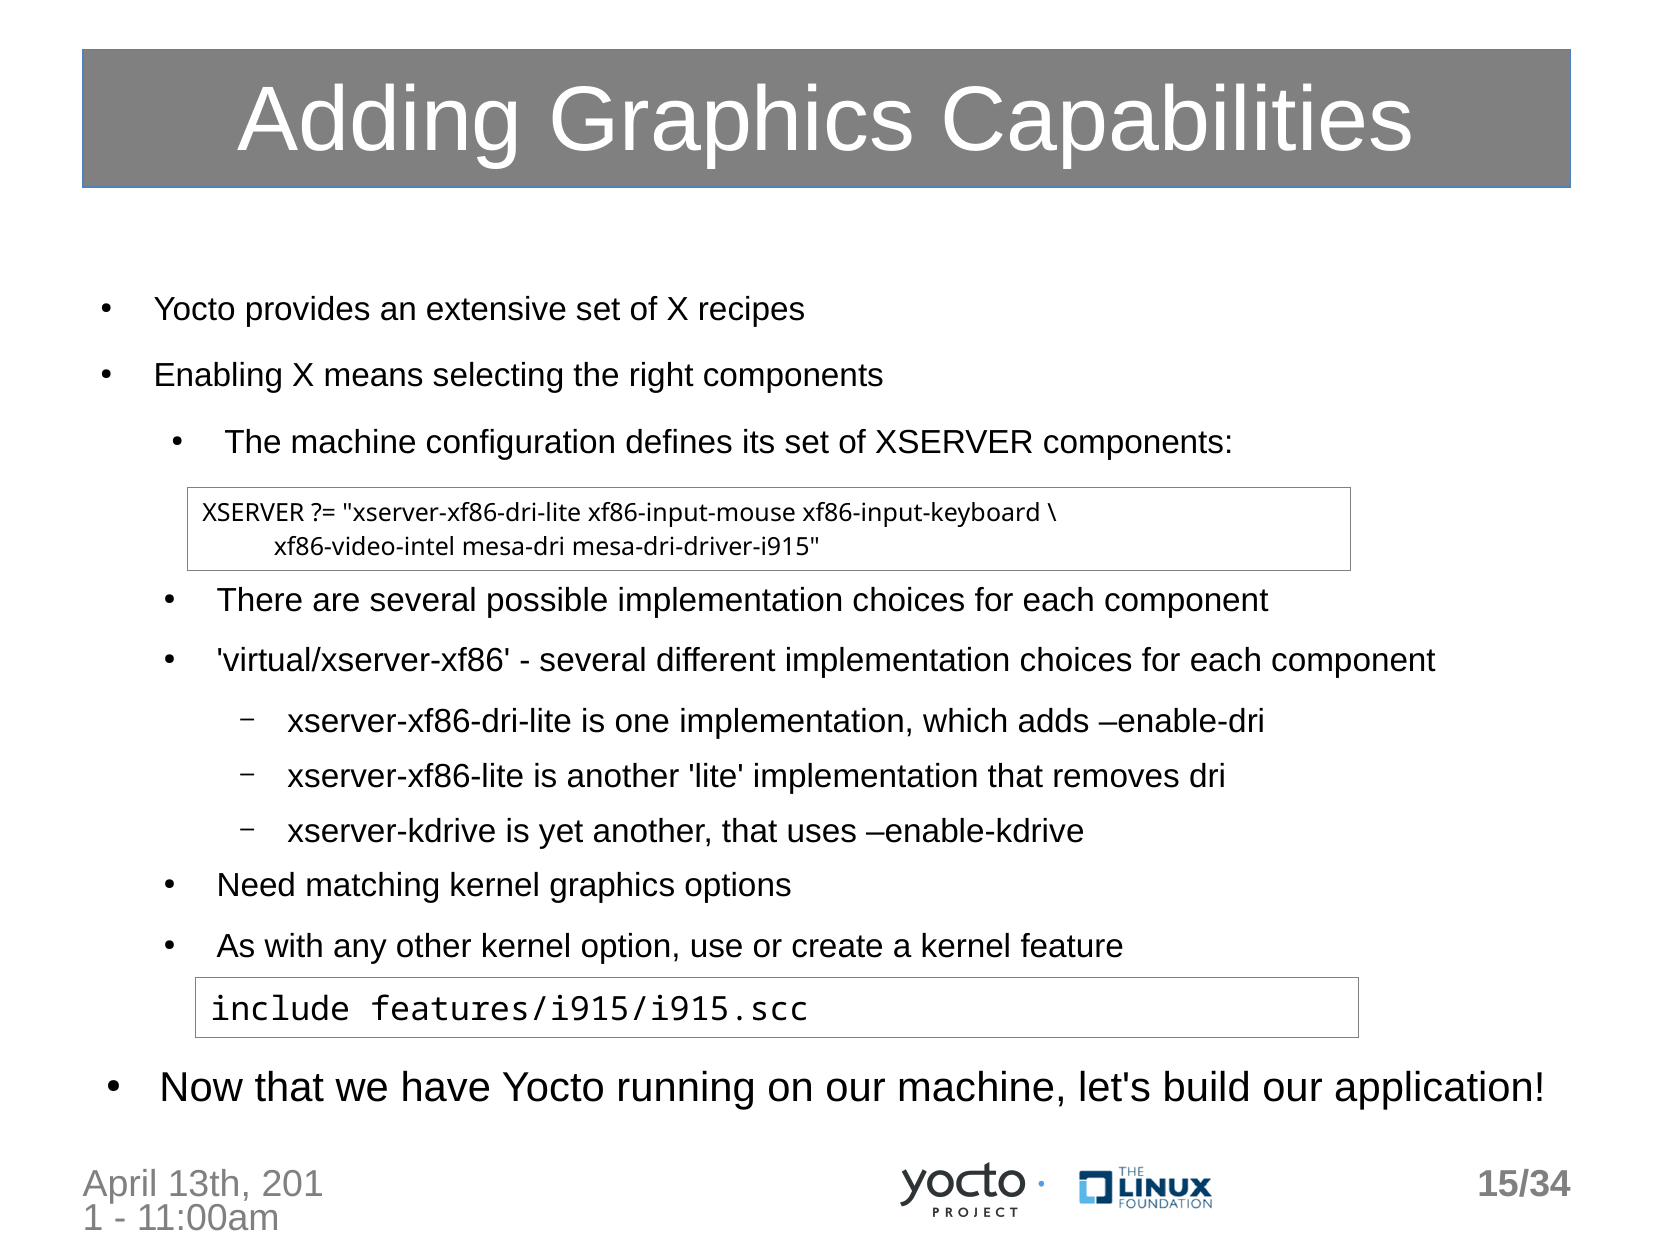

# Adding Graphics Capabilities
Yocto provides an extensive set of X recipes
Enabling X means selecting the right components
The machine configuration defines its set of XSERVER components:
XSERVER ?= "xserver-xf86-dri-lite xf86-input-mouse xf86-input-keyboard \
 xf86-video-intel mesa-dri mesa-dri-driver-i915"
There are several possible implementation choices for each component
'virtual/xserver-xf86' - several different implementation choices for each component
xserver-xf86-dri-lite is one implementation, which adds –enable-dri
xserver-xf86-lite is another 'lite' implementation that removes dri
xserver-kdrive is yet another, that uses –enable-kdrive
Need matching kernel graphics options
As with any other kernel option, use or create a kernel feature
include features/i915/i915.scc
Now that we have Yocto running on our machine, let's build our application!
April 13th, 2011 - 11:00am
15